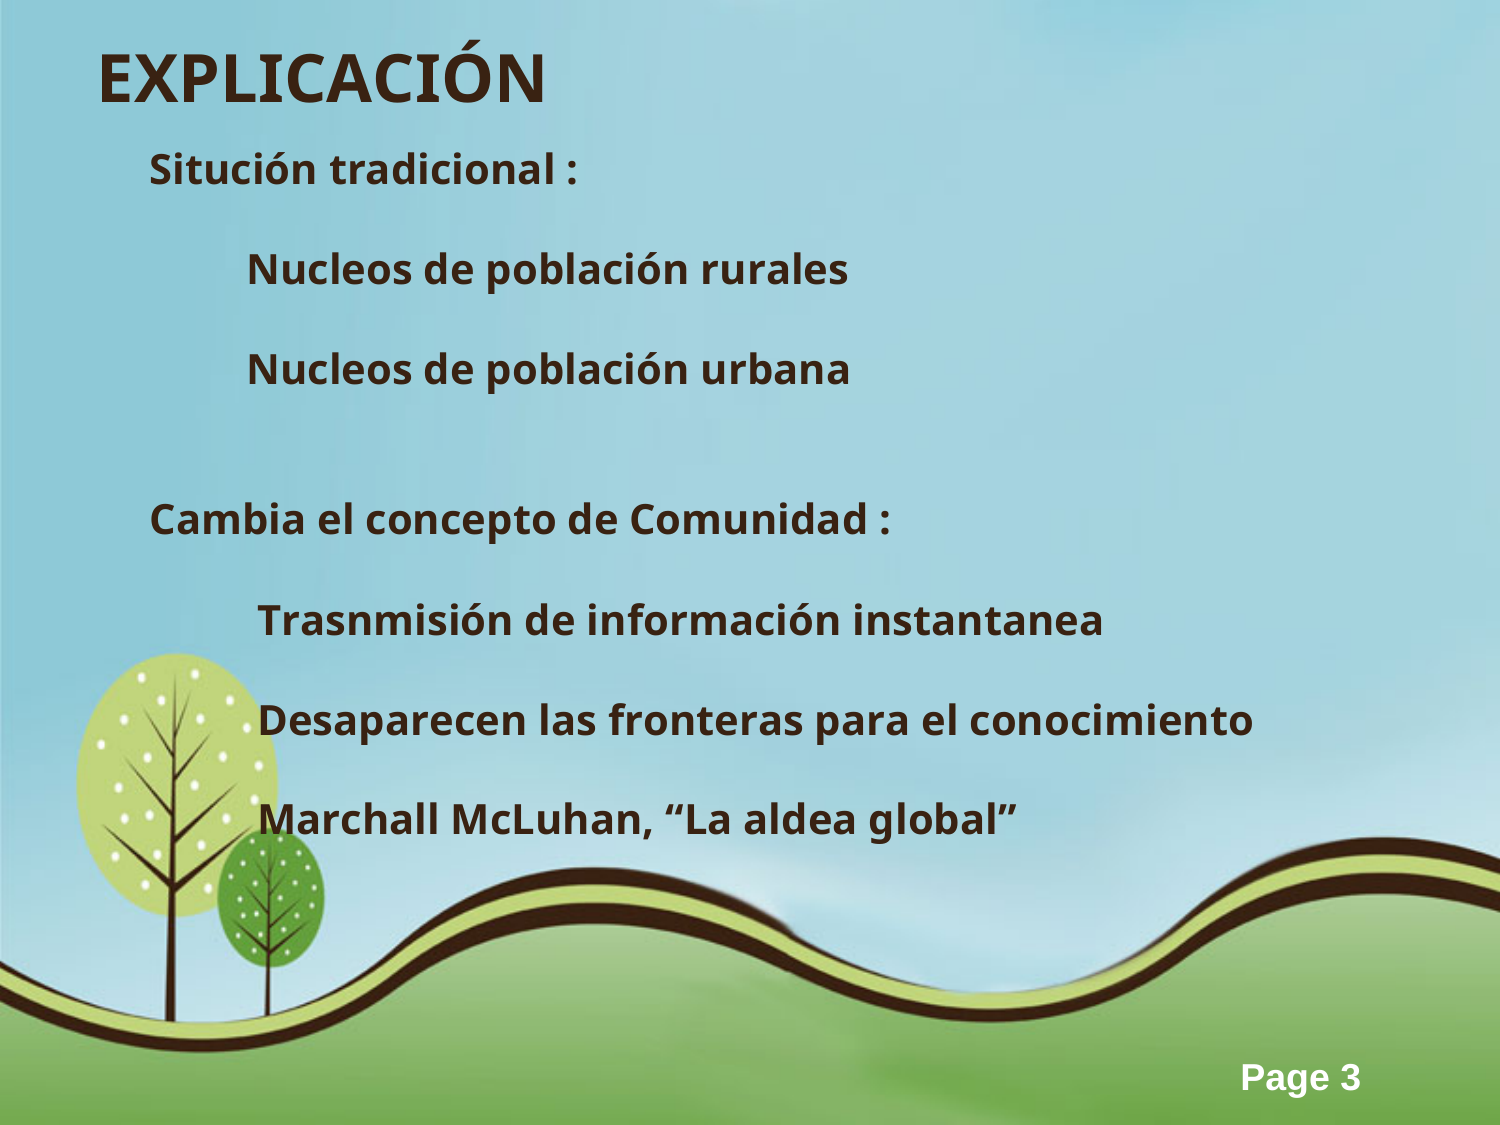

EXPLICACIÓN
Situción tradicional :
 Nucleos de población rurales
 Nucleos de población urbana
Cambia el concepto de Comunidad :
 Trasnmisión de información instantanea
 Desaparecen las fronteras para el conocimiento
 Marchall McLuhan, “La aldea global”